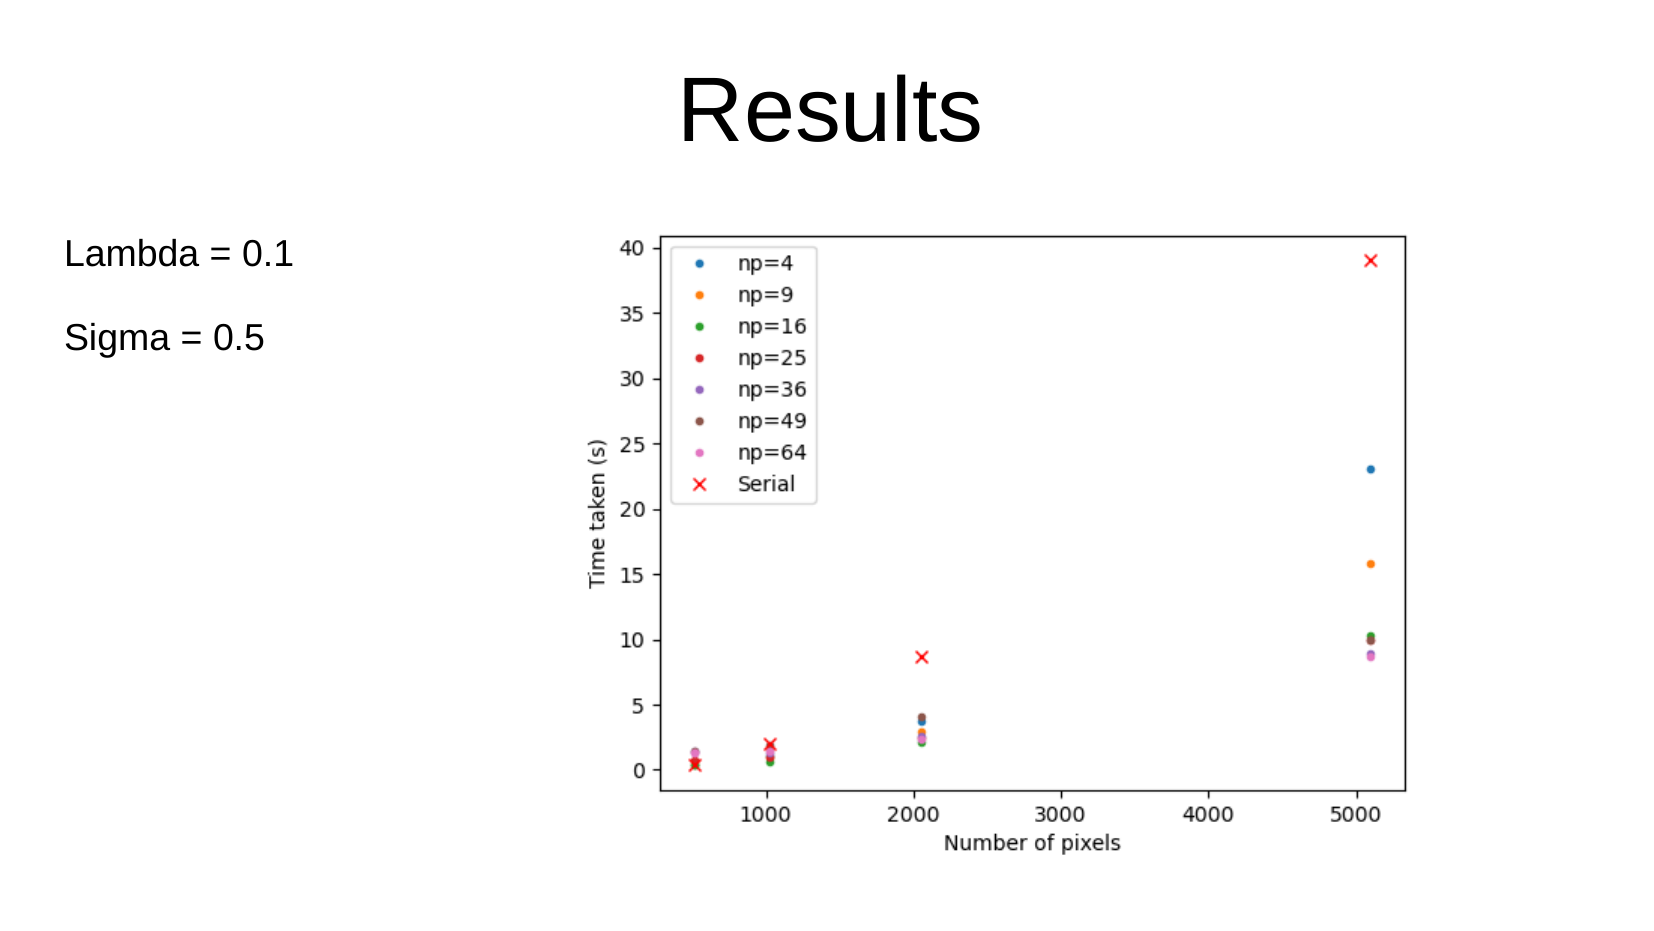

# Results
Lambda = 0.1
Sigma = 0.5